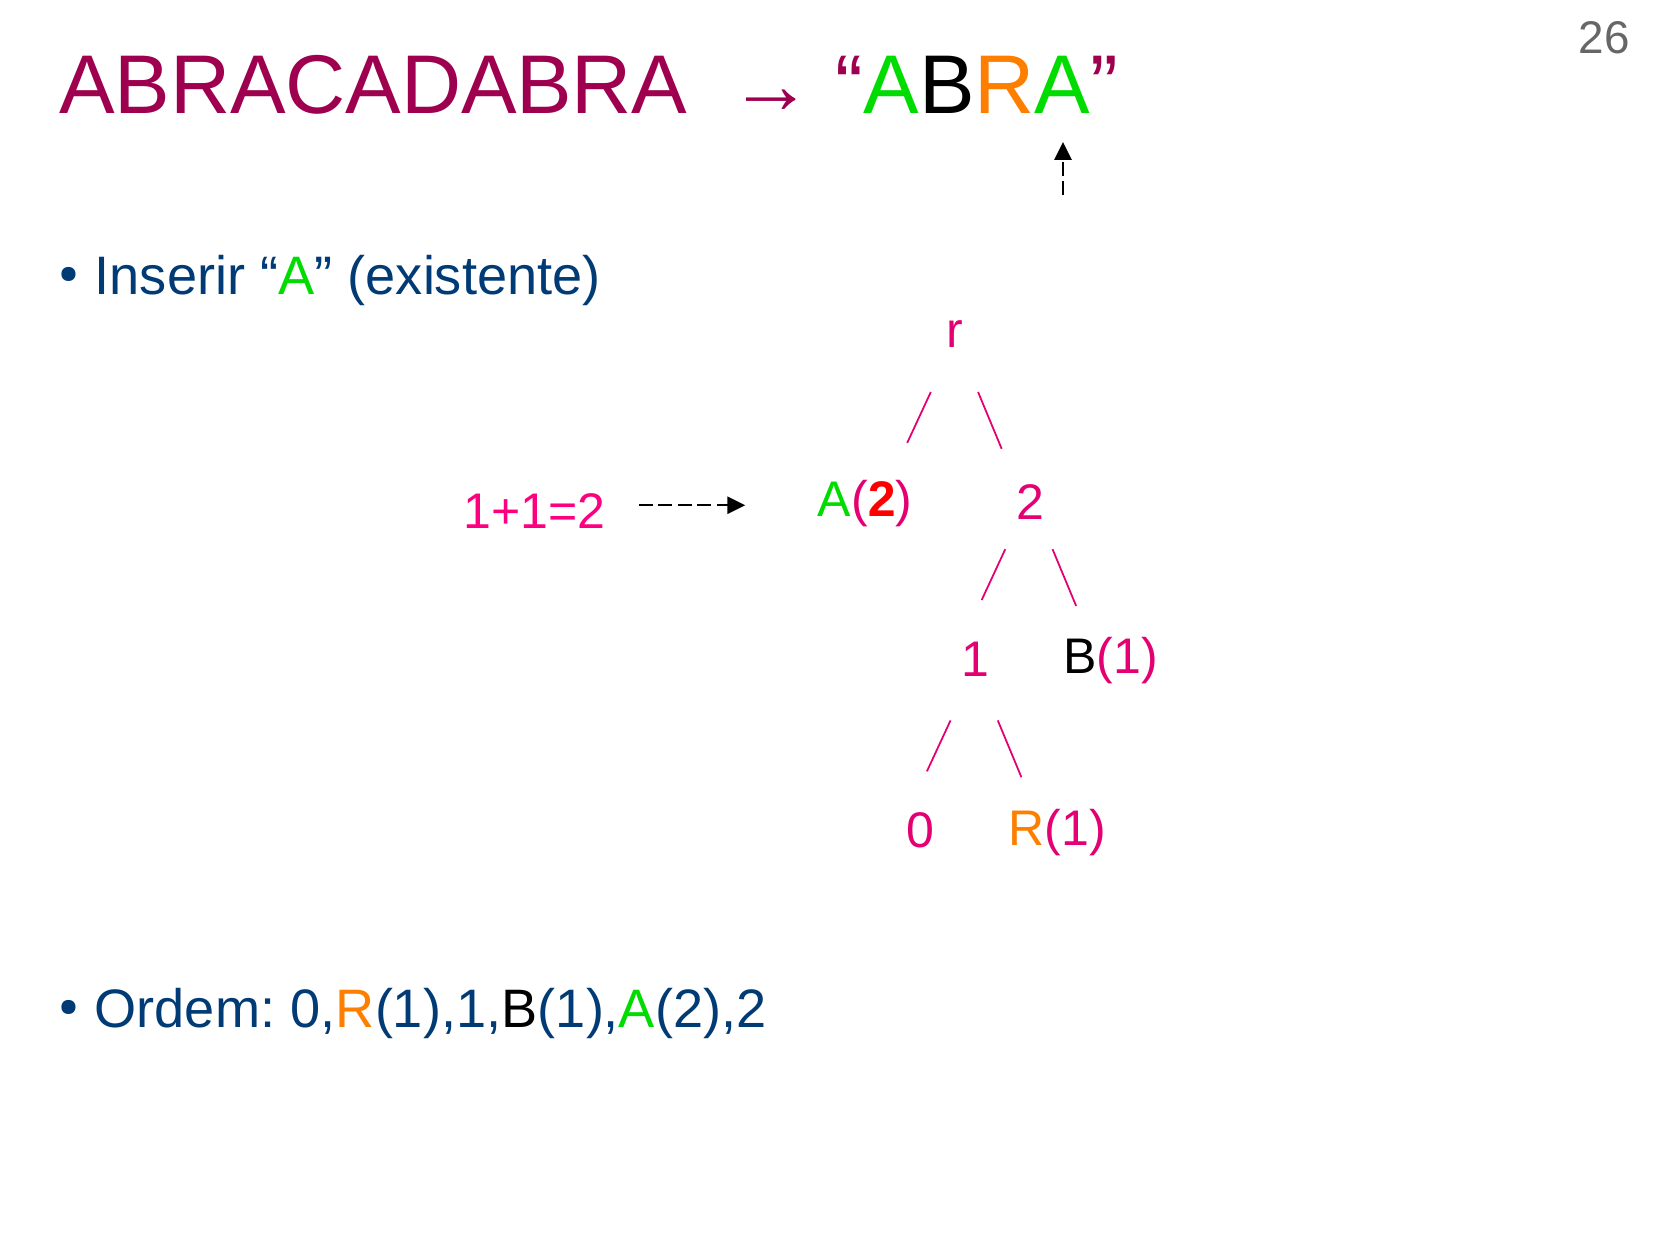

26
# ABRACADABRA → “ABRA”
Inserir “A” (existente)
Ordem: 0,R(1),1,B(1),A(2),2
r
A(2)
2
1+1=2
B(1)
1
R(1)
0